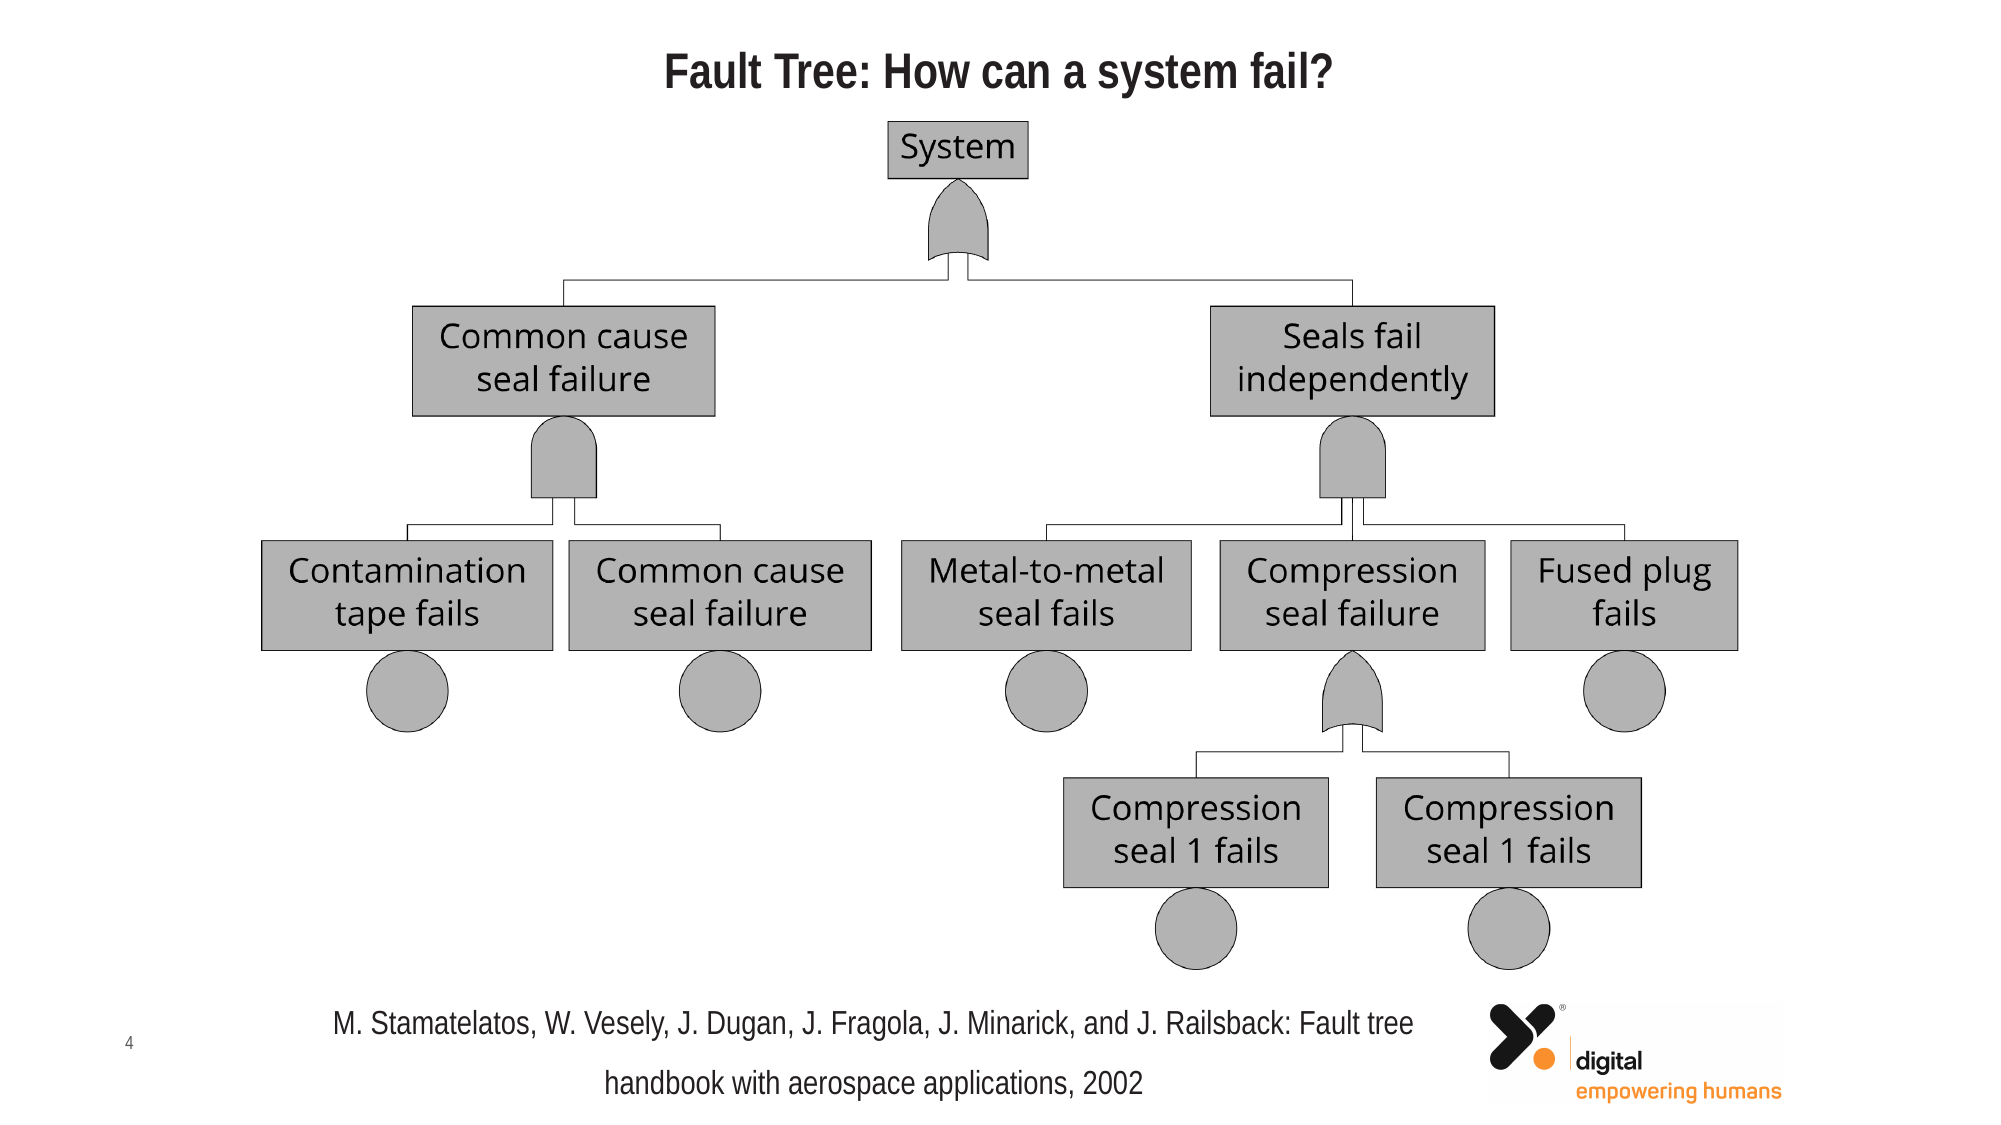

Fault Tree: How can a system fail?
M. Stamatelatos, W. Vesely, J. Dugan, J. Fragola, J. Minarick, and J. Railsback: Fault tree handbook with aerospace applications, 2002
#